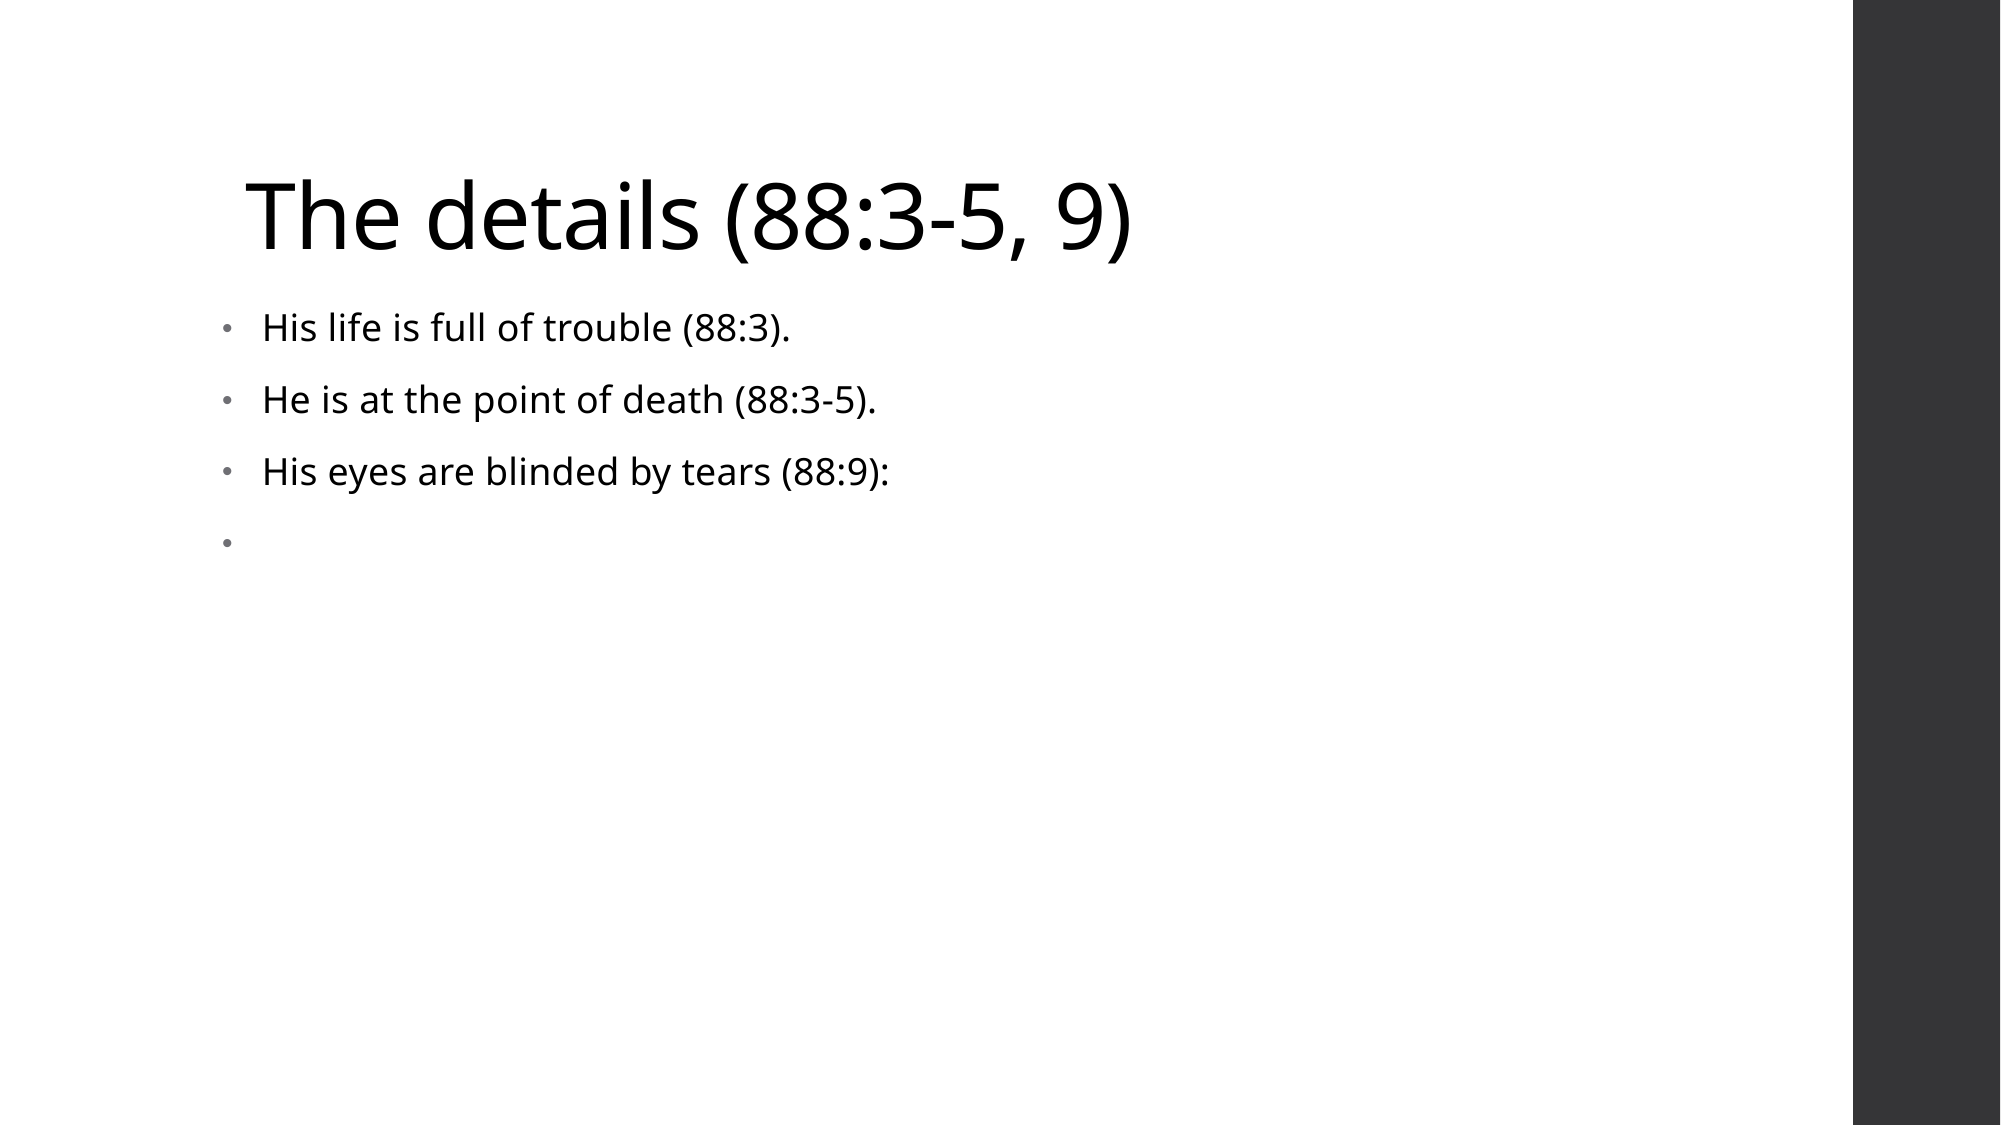

# The details (88:3-5, 9)
 His life is full of trouble (88:3).
 He is at the point of death (88:3-5).
 His eyes are blinded by tears (88:9):